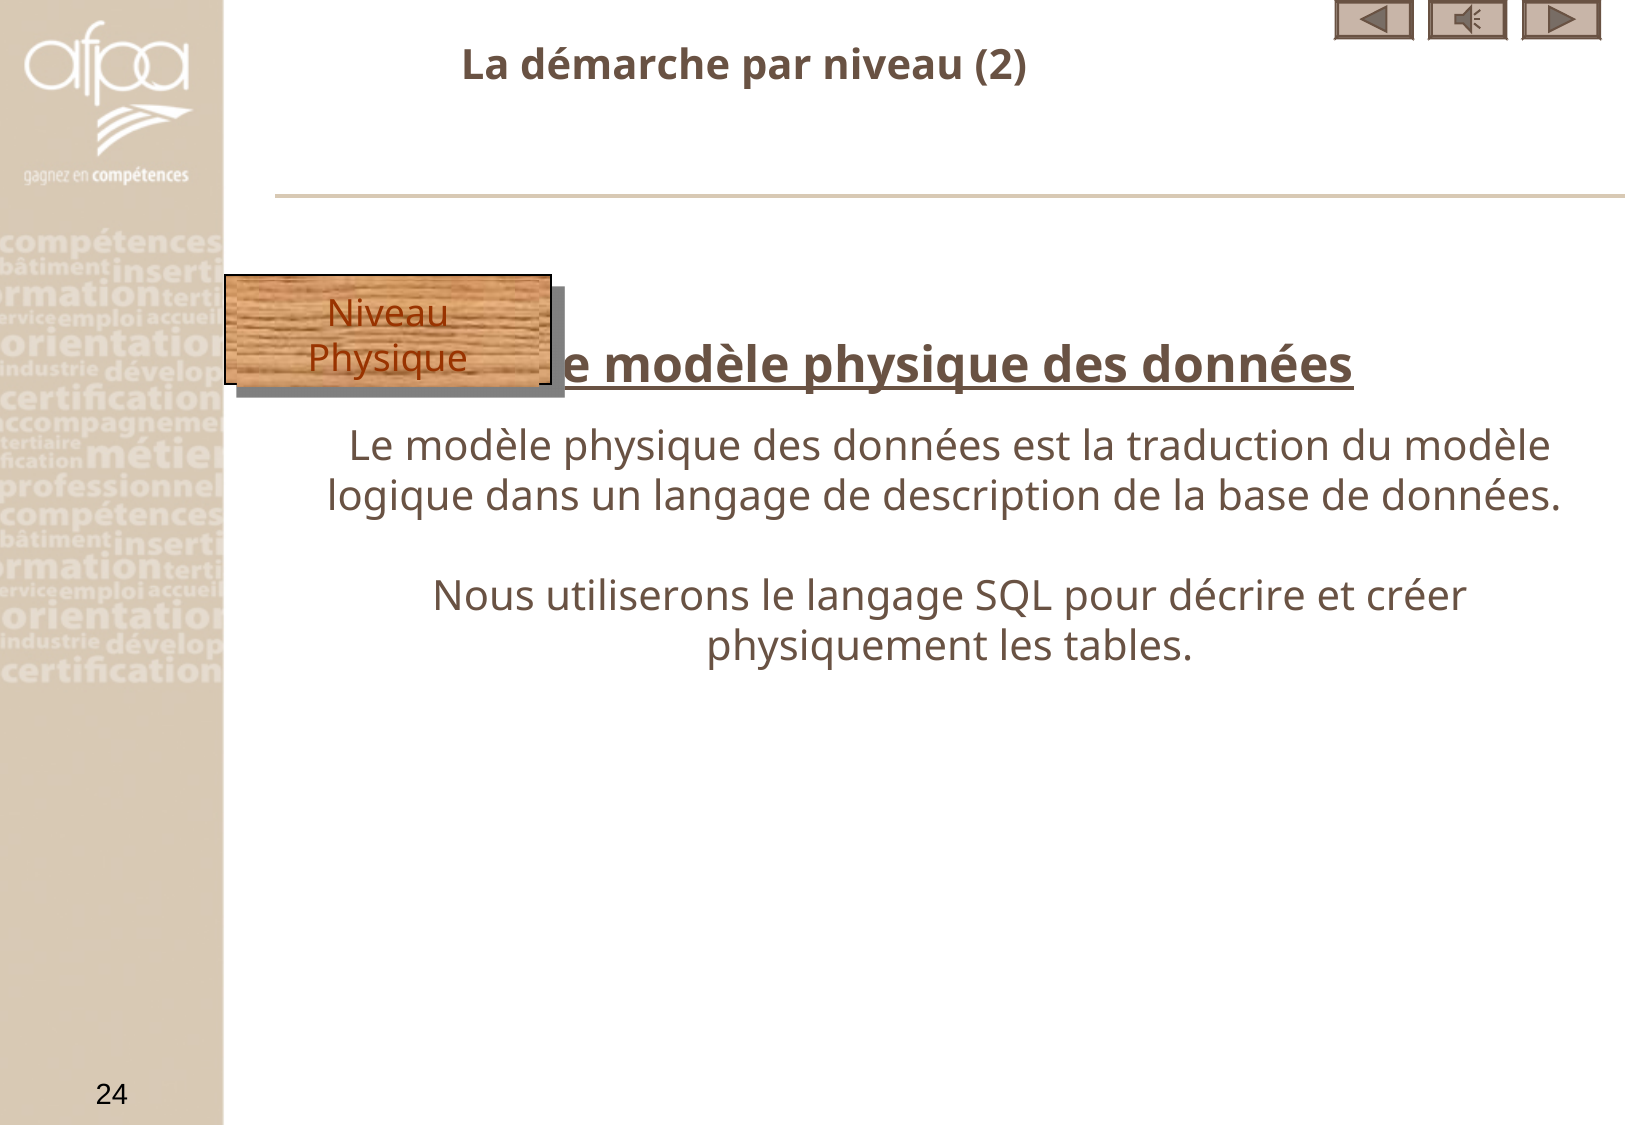

La démarche par niveau (2)
Niveau
Physique
le modèle physique des données
Le modèle physique des données est la traduction du modèle logique dans un langage de description de la base de données.
Nous utiliserons le langage SQL pour décrire et créer physiquement les tables.